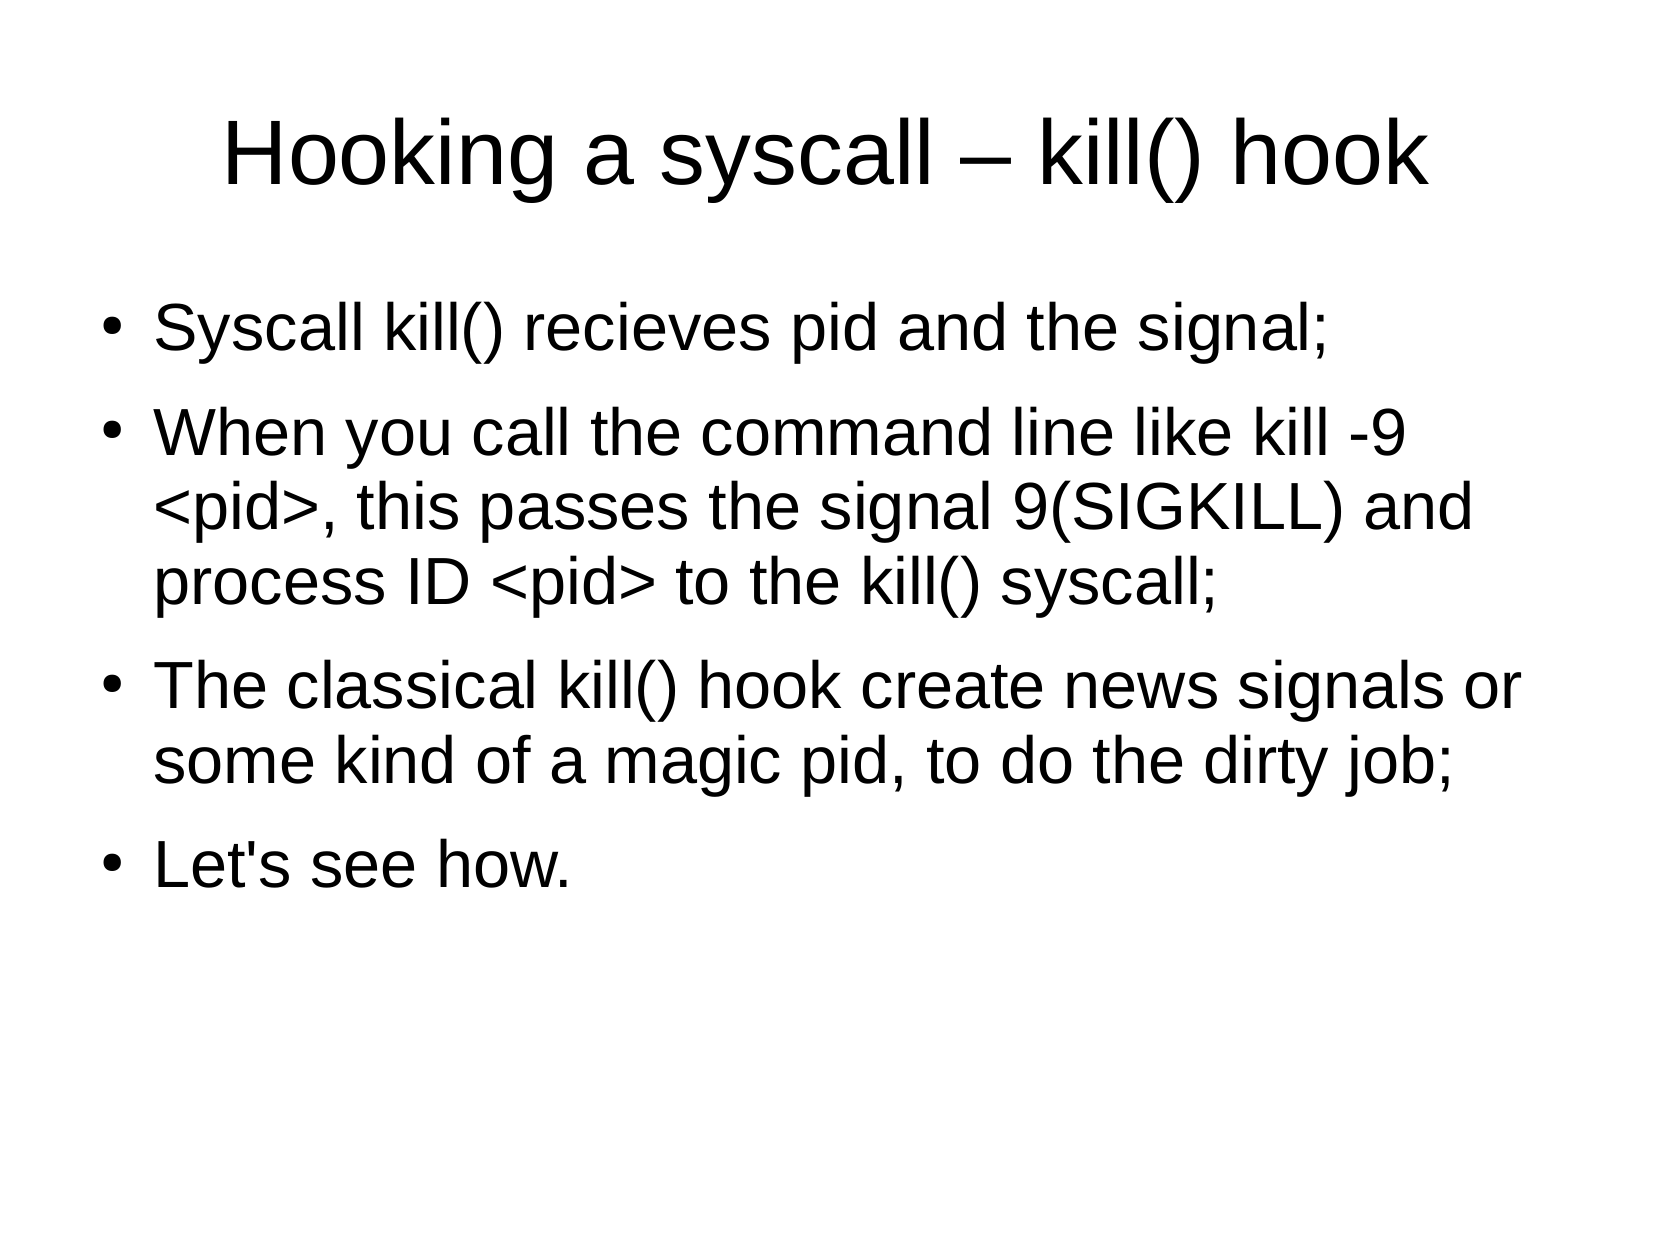

# Hooking a syscall – kill() hook
Syscall kill() recieves pid and the signal;
When you call the command line like kill -9 <pid>, this passes the signal 9(SIGKILL) and process ID <pid> to the kill() syscall;
The classical kill() hook create news signals or some kind of a magic pid, to do the dirty job;
Let's see how.